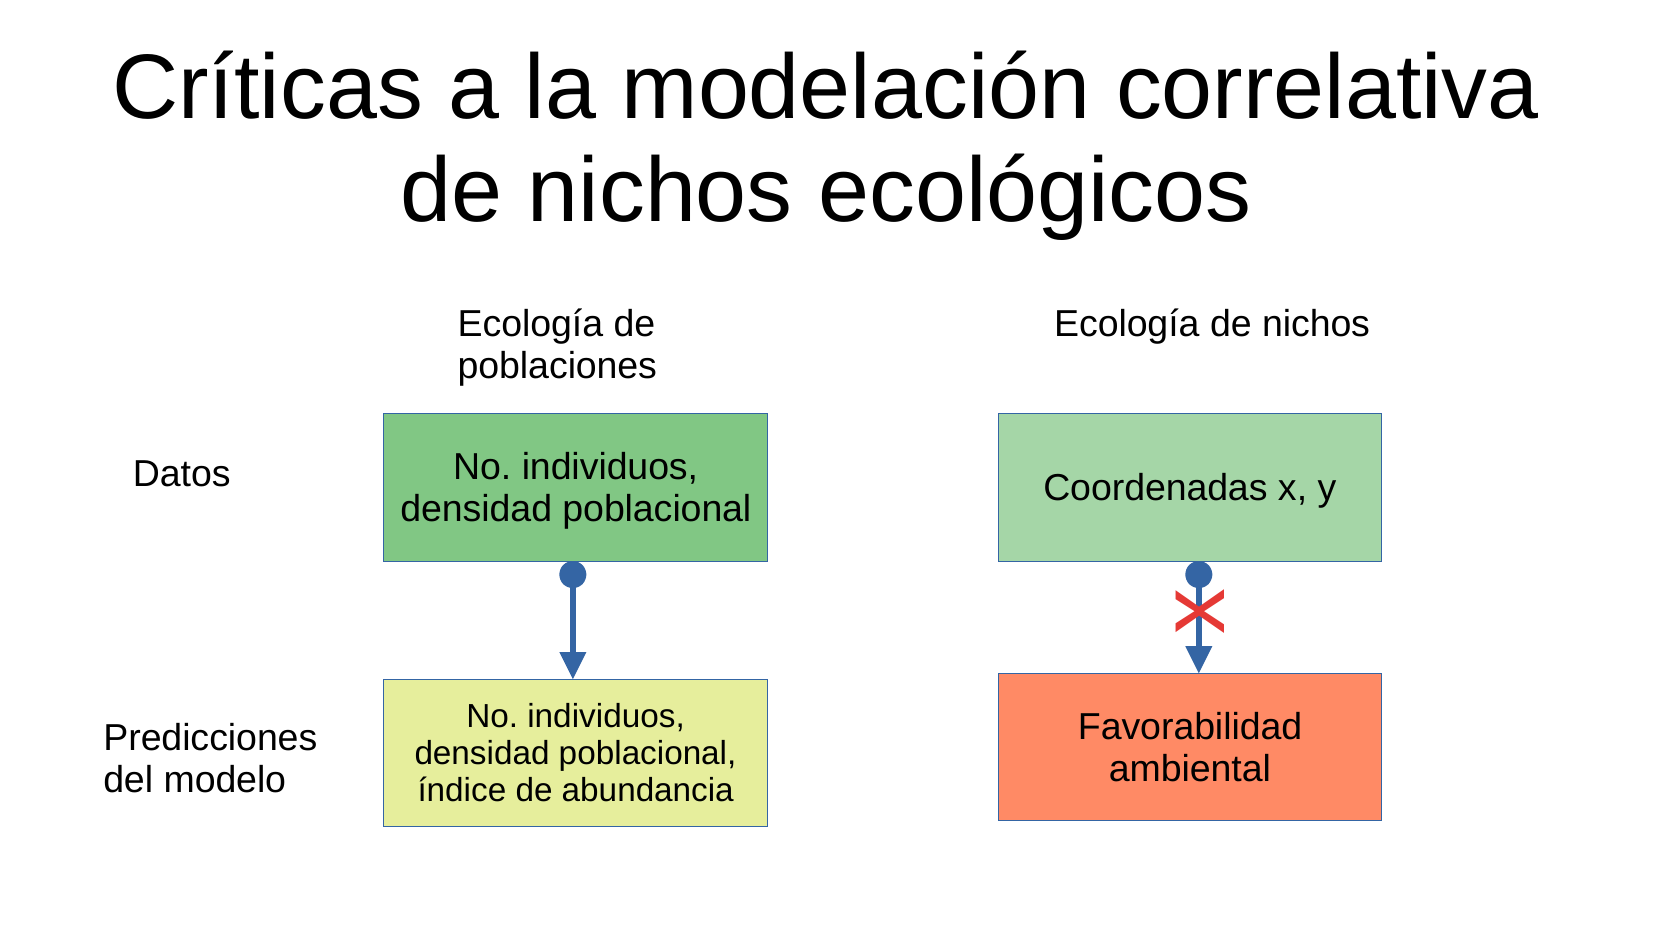

# Críticas a la modelación correlativa de nichos ecológicos
Ecología de poblaciones
Ecología de nichos
No. individuos, densidad poblacional
Coordenadas x, y
Datos
x
Favorabilidad ambiental
No. individuos, densidad poblacional, índice de abundancia
Predicciones del modelo